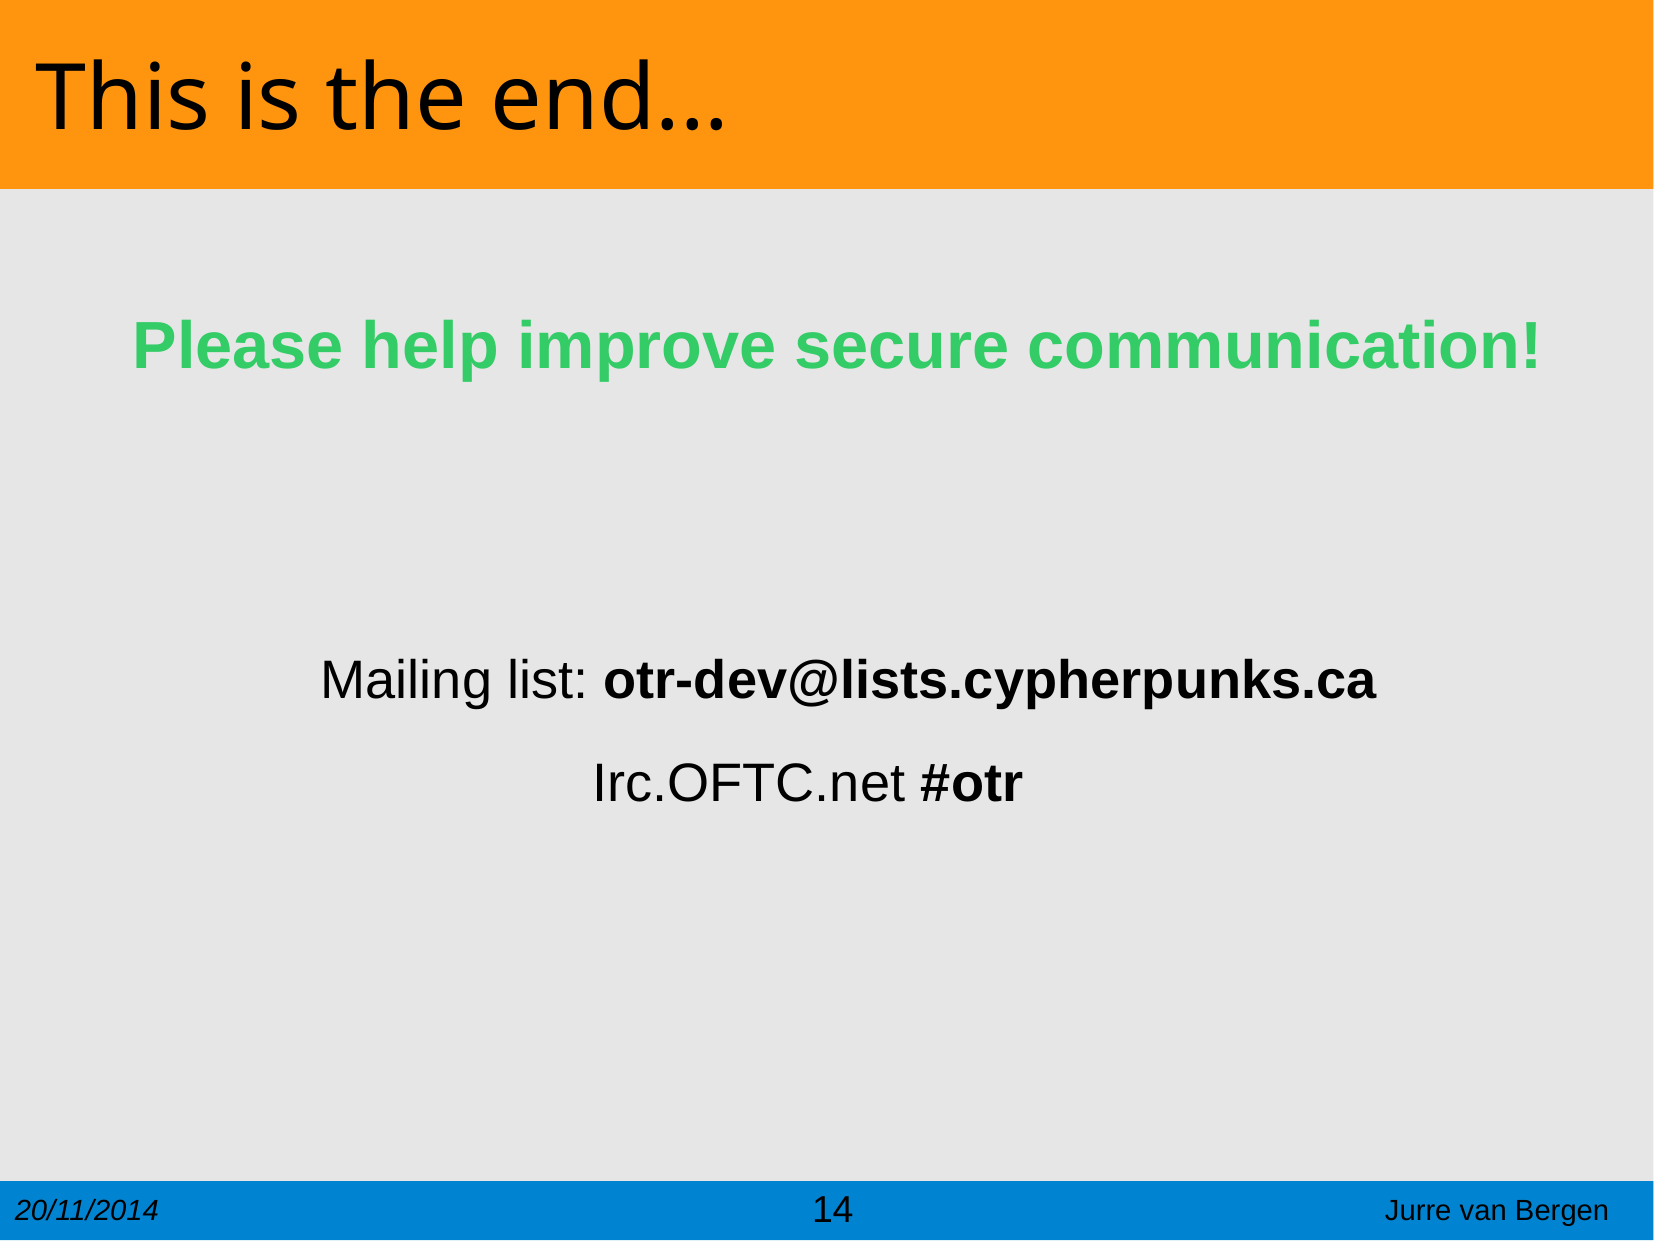

# This is the end...
 Please help improve secure communication!
 Irc.OFTC.net #otr
Mailing list: otr-dev@lists.cypherpunks.ca